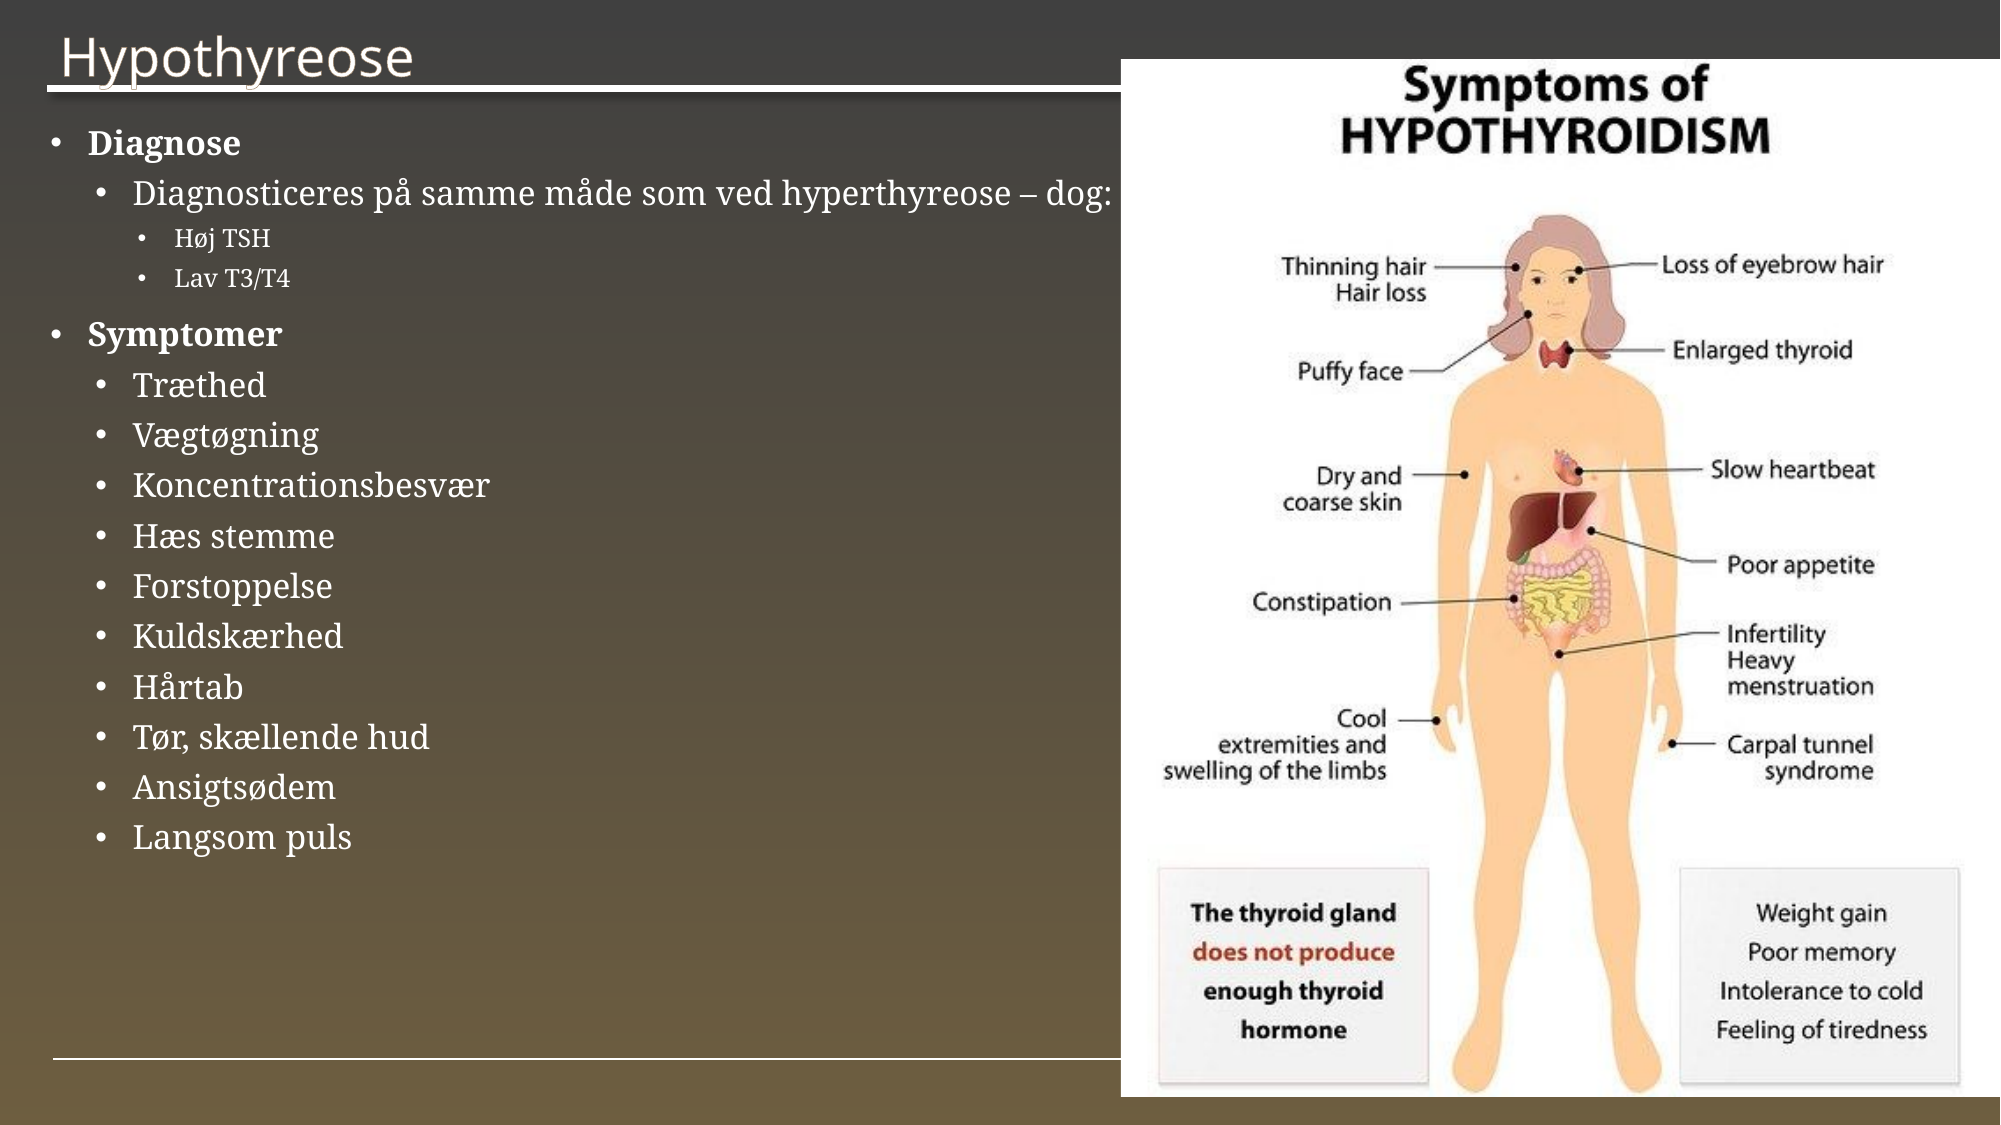

#
Hypothyreose
Diagnose
Diagnosticeres på samme måde som ved hyperthyreose – dog:
Høj TSH
Lav T3/T4
Symptomer
Træthed
Vægtøgning
Koncentrationsbesvær
Hæs stemme
Forstoppelse
Kuldskærhed
Hårtab
Tør, skællende hud
Ansigtsødem
Langsom puls